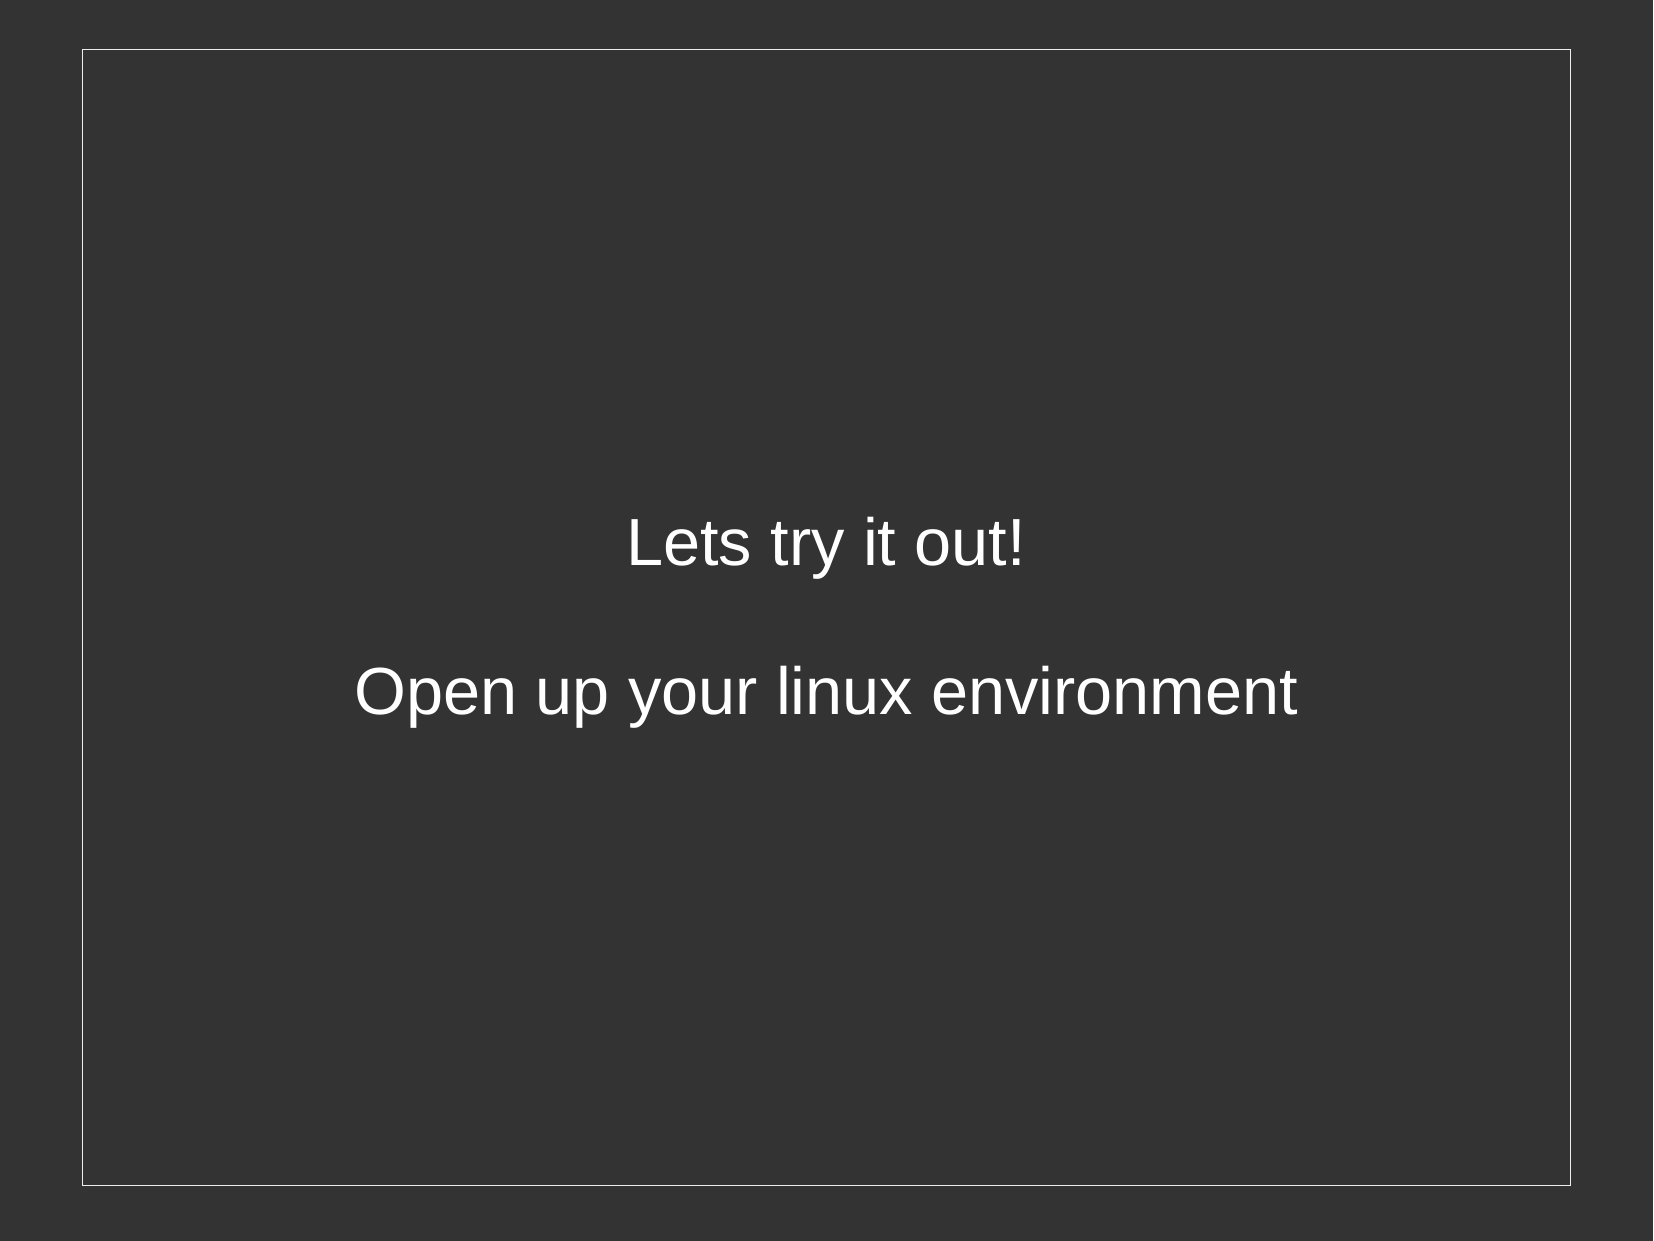

# Lets try it out!
Open up your linux environment